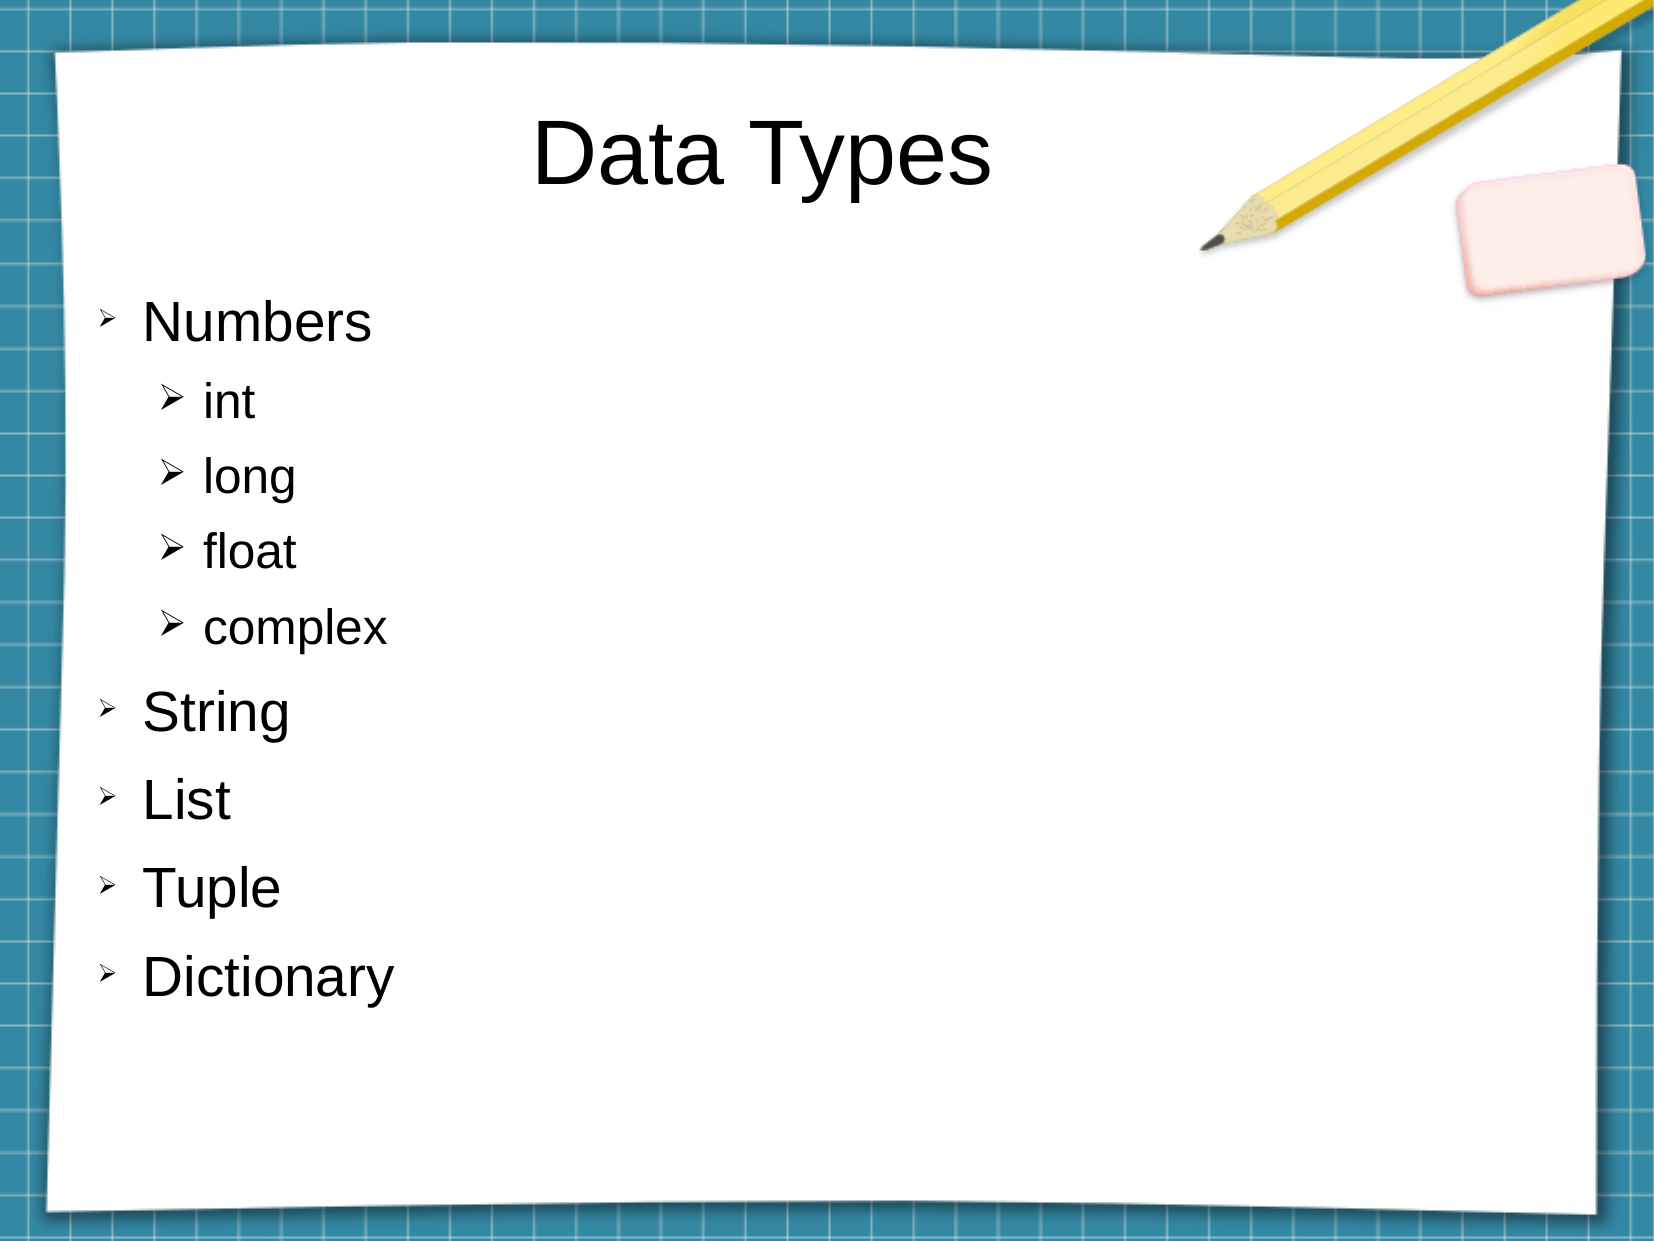

# Data Types
Numbers
int
long
float
complex
String
List
Tuple
Dictionary